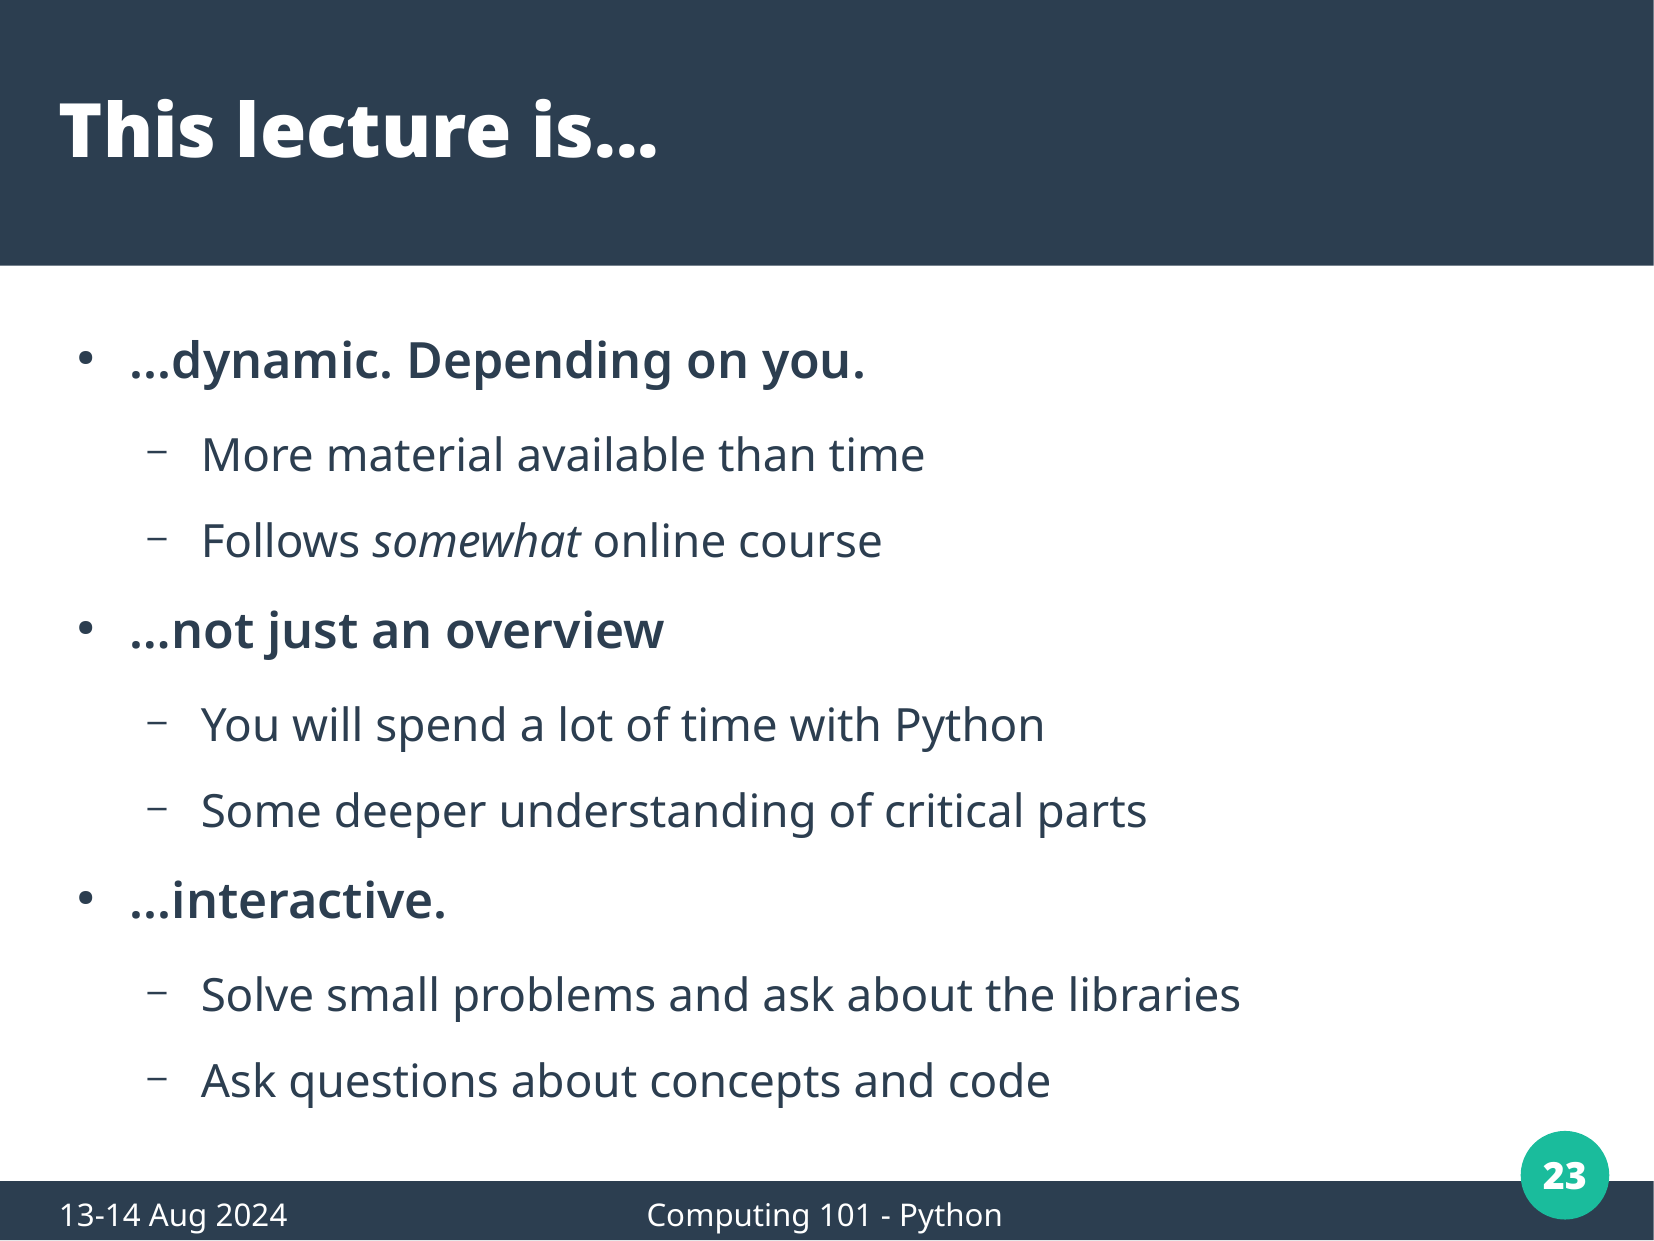

# This lecture is...
...dynamic. Depending on you.
More material available than time
Follows somewhat online course
…not just an overview
You will spend a lot of time with Python
Some deeper understanding of critical parts
...interactive.
Solve small problems and ask about the libraries
Ask questions about concepts and code
23
13-14 Aug 2024